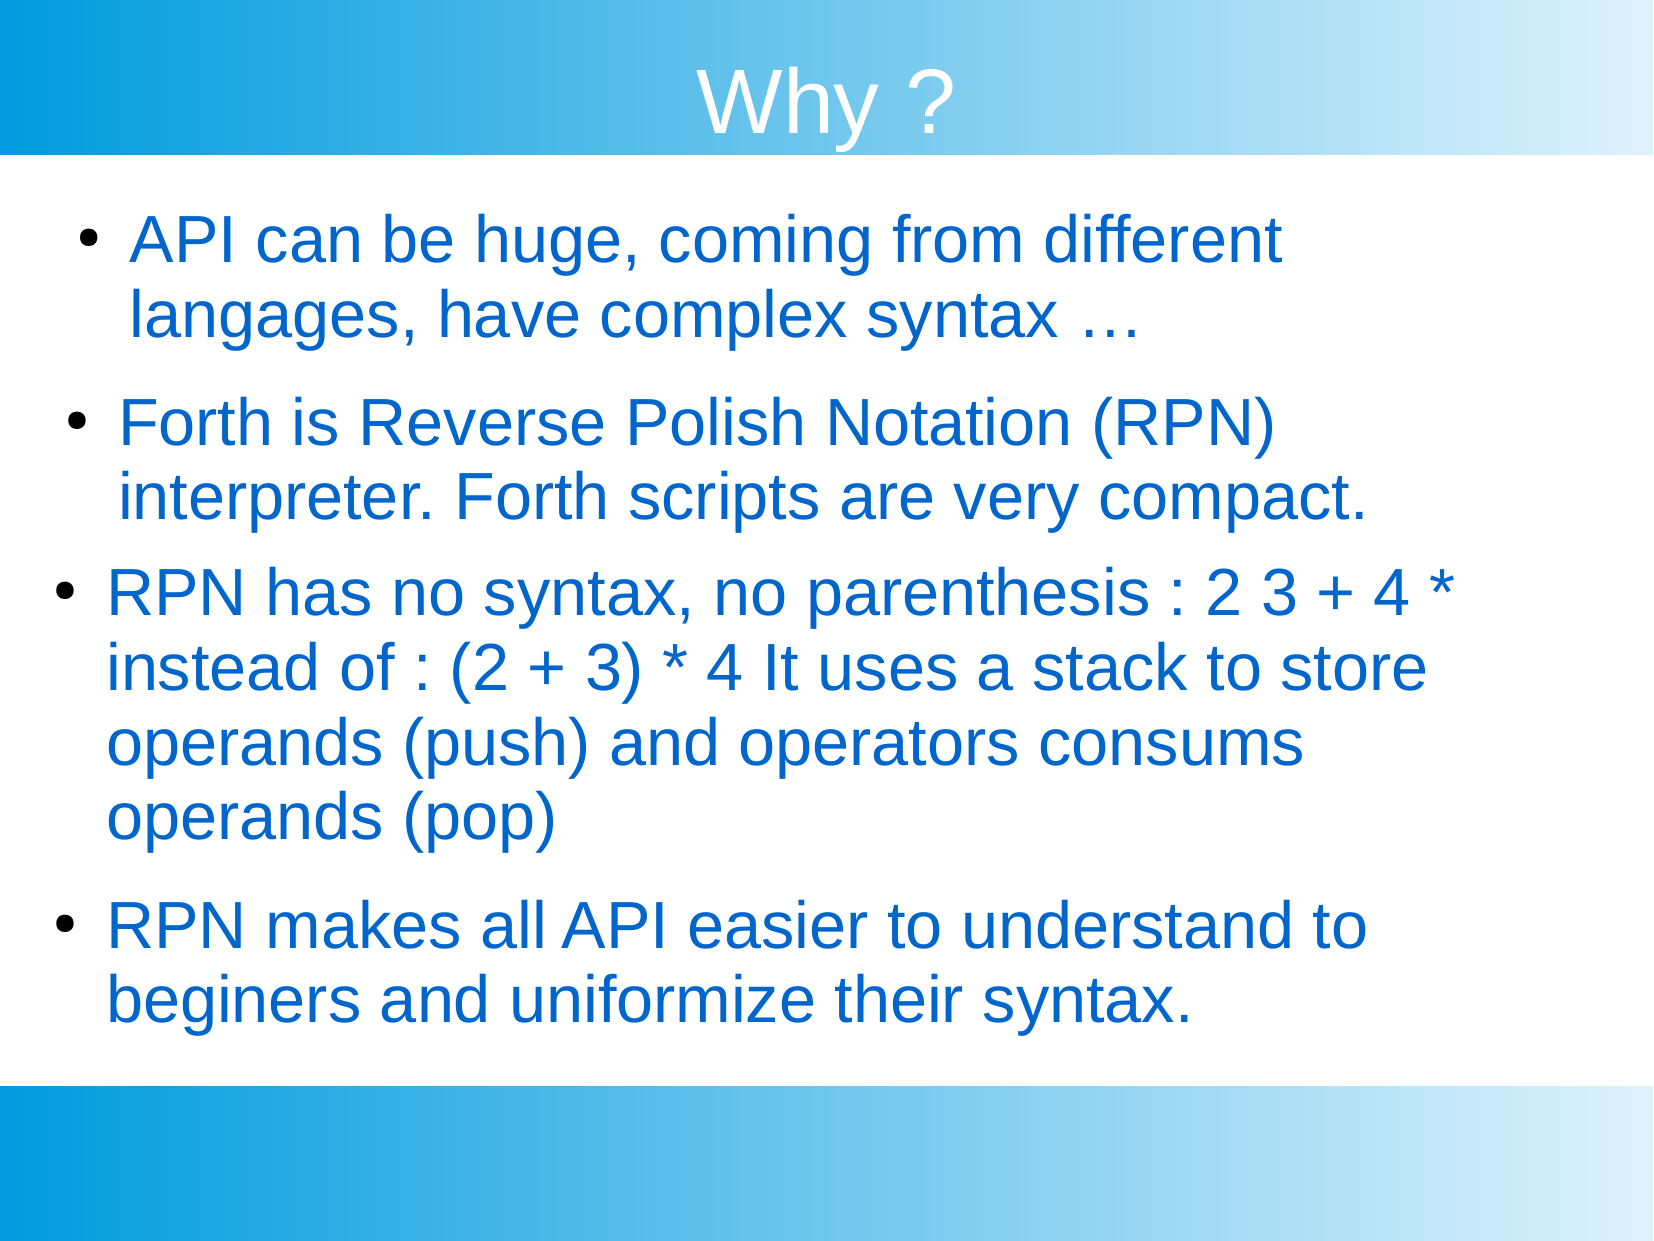

# Why ?
API can be huge, coming from different langages, have complex syntax …
Forth is Reverse Polish Notation (RPN) interpreter. Forth scripts are very compact.
RPN has no syntax, no parenthesis : 2 3 + 4 * instead of : (2 + 3) * 4 It uses a stack to store operands (push) and operators consums operands (pop)
RPN makes all API easier to understand to beginers and uniformize their syntax.